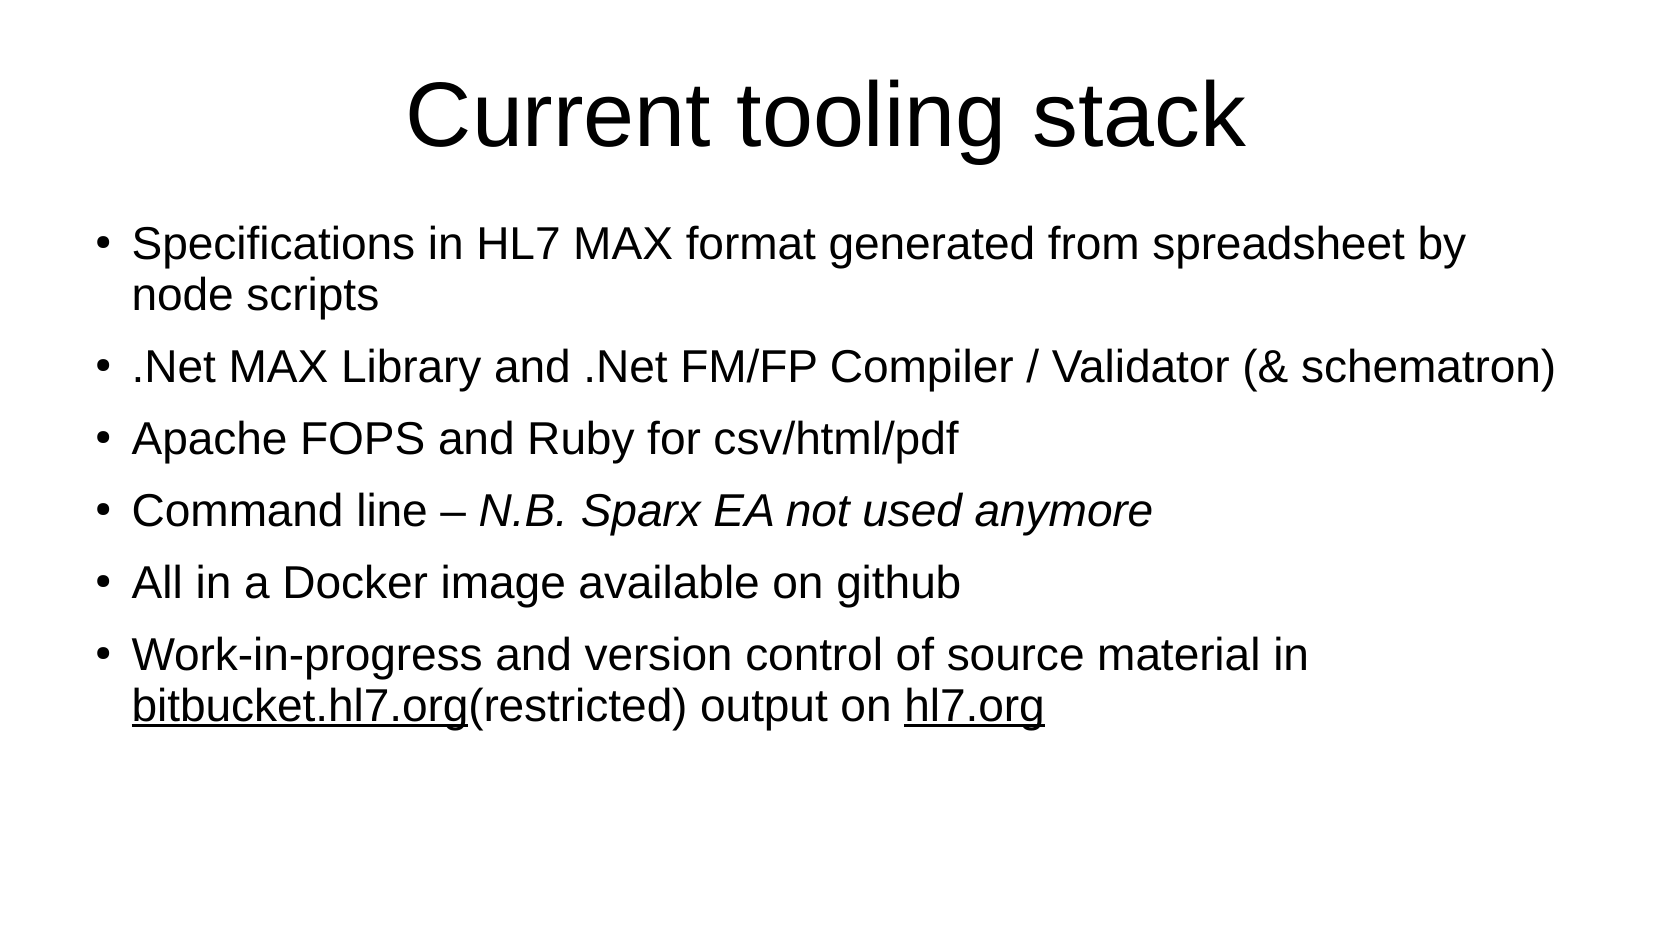

# Current tooling stack
Specifications in HL7 MAX format generated from spreadsheet by node scripts
.Net MAX Library and .Net FM/FP Compiler / Validator (& schematron)
Apache FOPS and Ruby for csv/html/pdf
Command line – N.B. Sparx EA not used anymore
All in a Docker image available on github
Work-in-progress and version control of source material in bitbucket.hl7.org(restricted) output on hl7.org